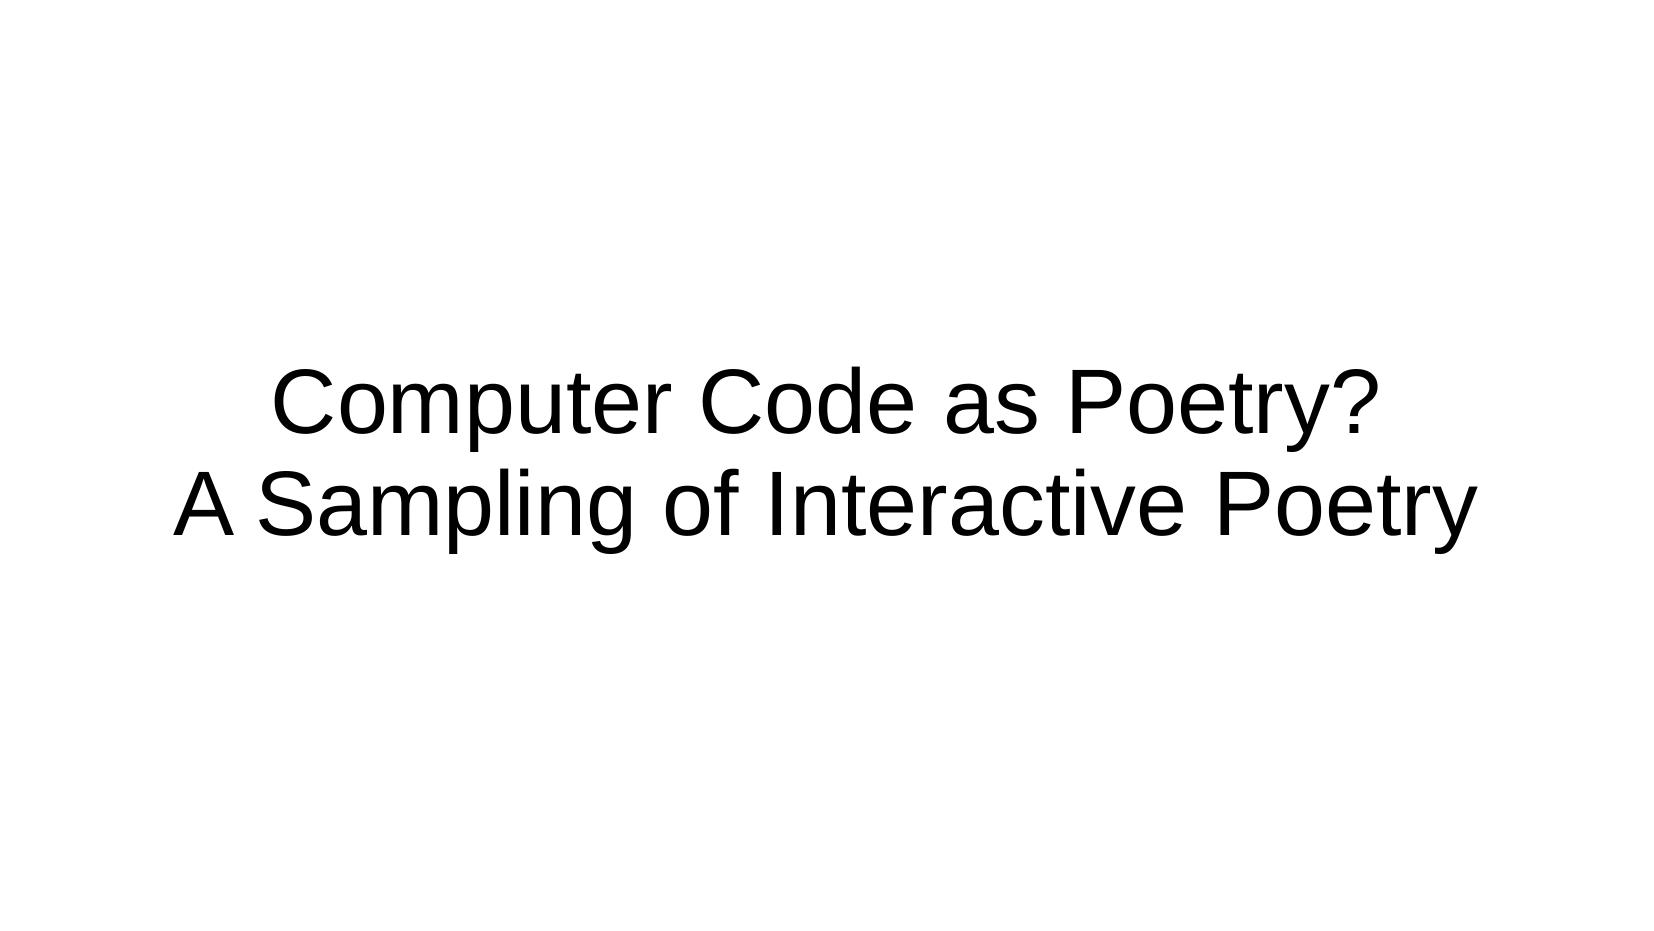

#
Computer Code as Poetry?
A Sampling of Interactive Poetry